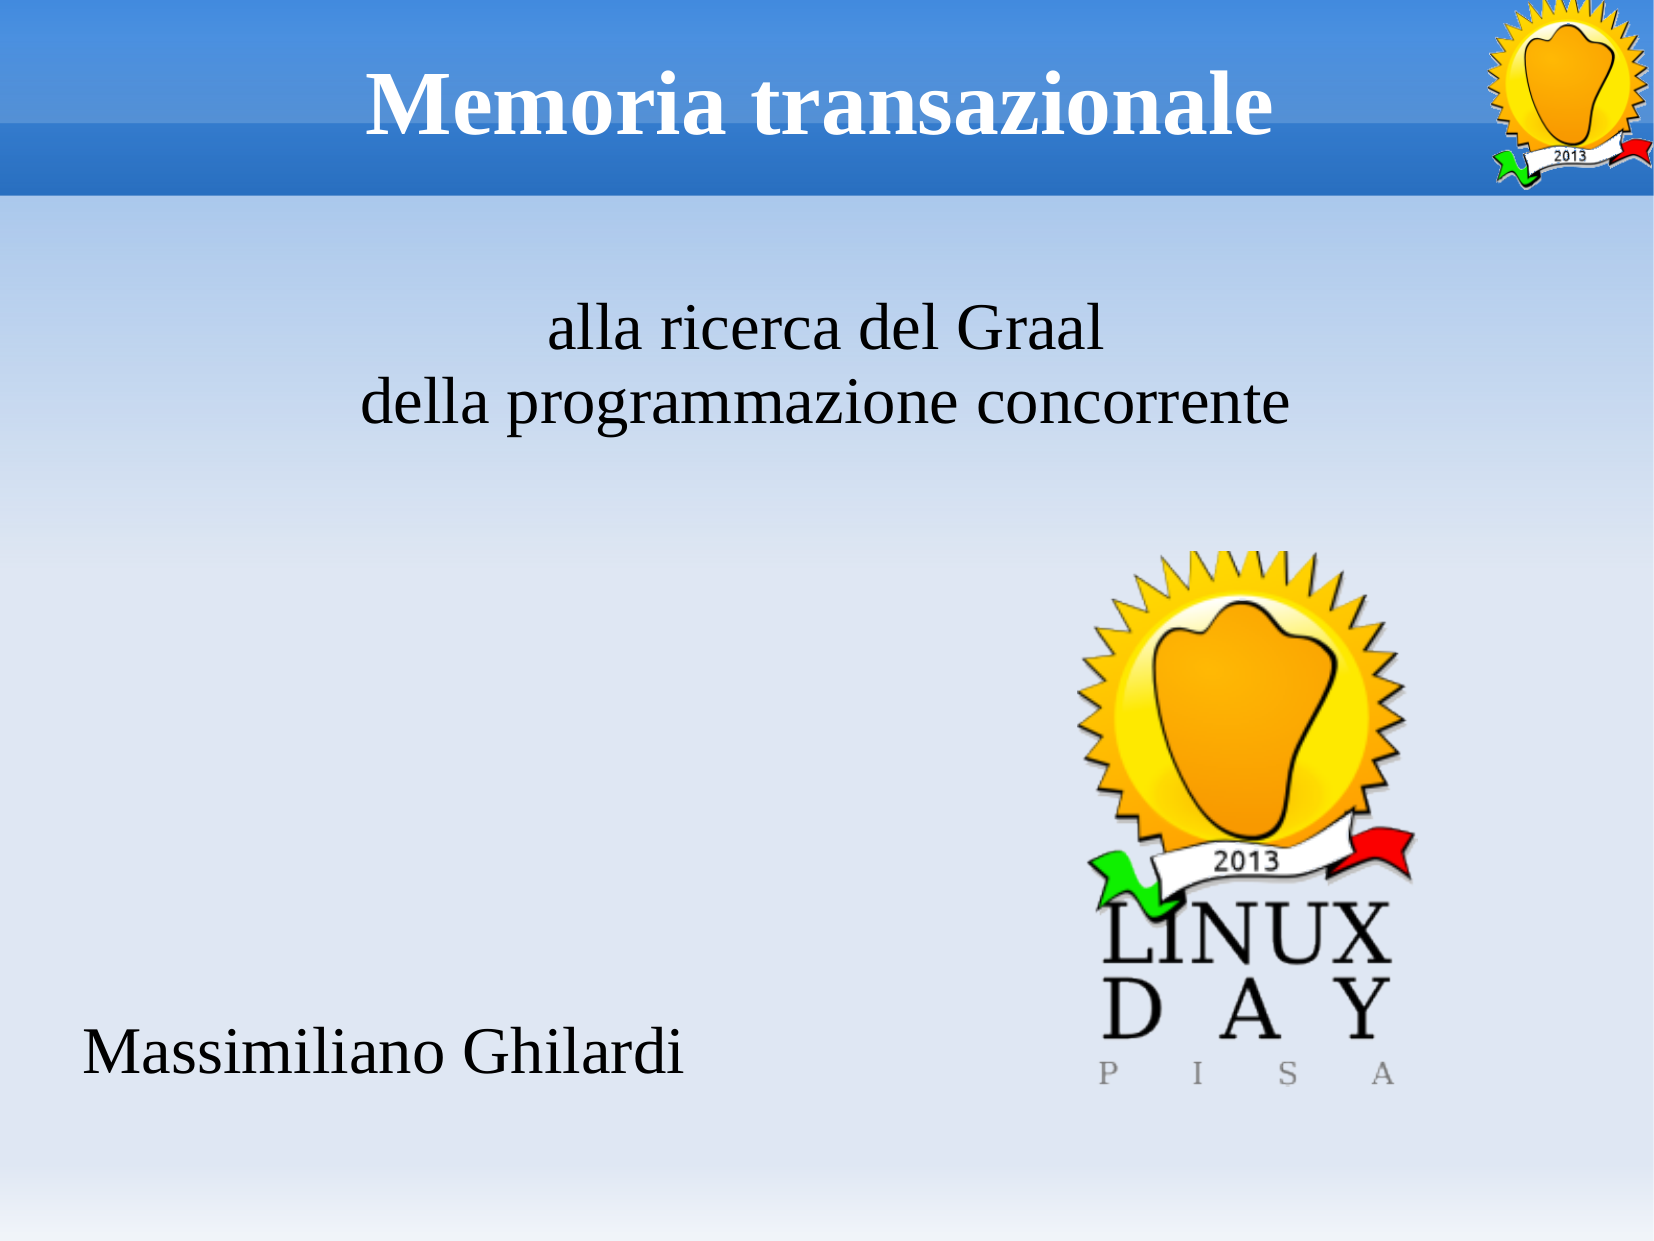

# Memoria transazionale
alla ricerca del Graal
della programmazione concorrente
Massimiliano Ghilardi